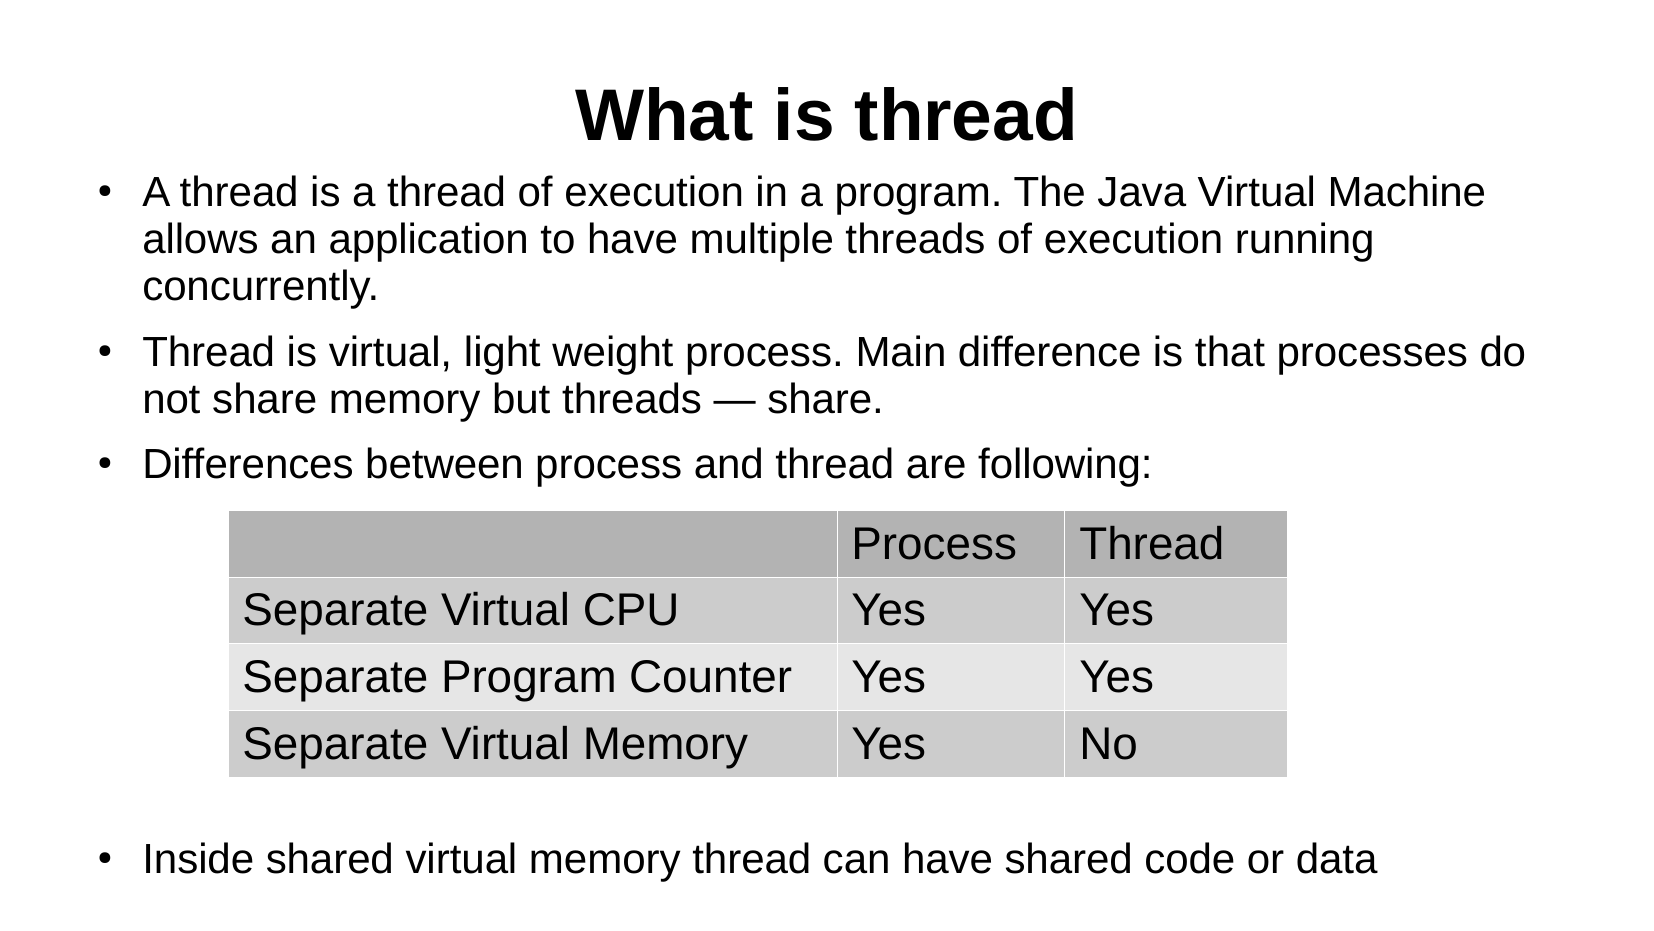

# What is thread
A thread is a thread of execution in a program. The Java Virtual Machine allows an application to have multiple threads of execution running concurrently.
Thread is virtual, light weight process. Main difference is that processes do not share memory but threads — share.
Differences between process and thread are following:
Inside shared virtual memory thread can have shared code or data
| | Process | Thread |
| --- | --- | --- |
| Separate Virtual CPU | Yes | Yes |
| Separate Program Counter | Yes | Yes |
| Separate Virtual Memory | Yes | No |